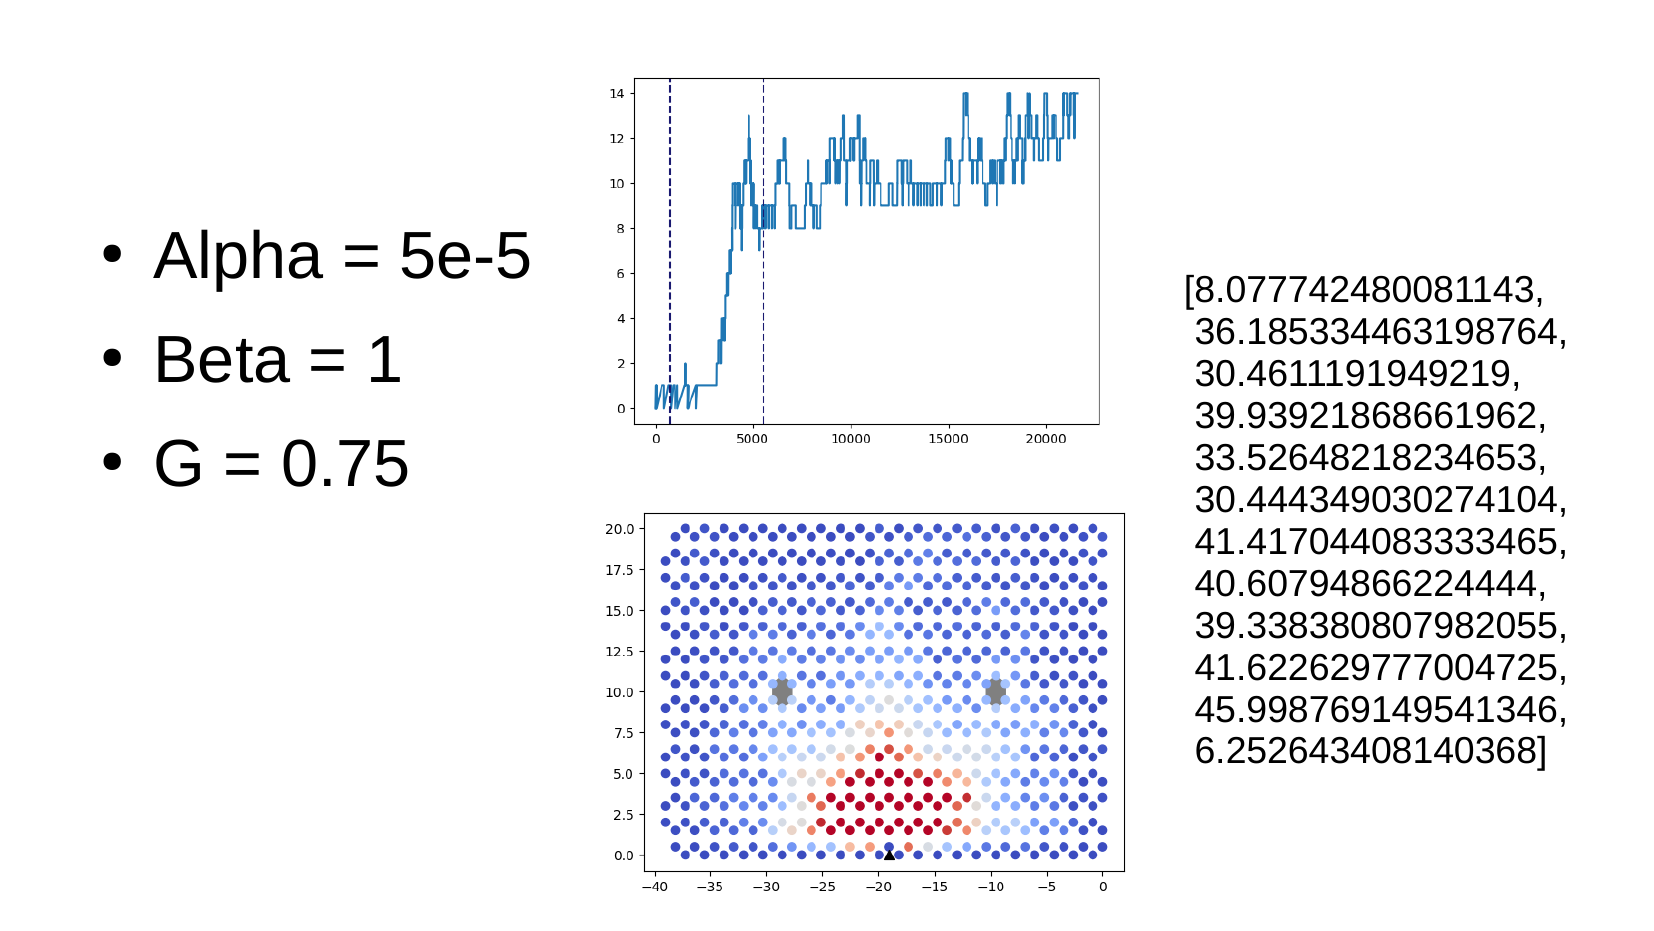

#
Alpha = 5e-5
Beta = 1
G = 0.75
[8.077742480081143,
 36.185334463198764,
 30.4611191949219,
 39.93921868661962,
 33.52648218234653,
 30.444349030274104,
 41.417044083333465,
 40.60794866224444,
 39.338380807982055,
 41.622629777004725,
 45.998769149541346,
 6.252643408140368]